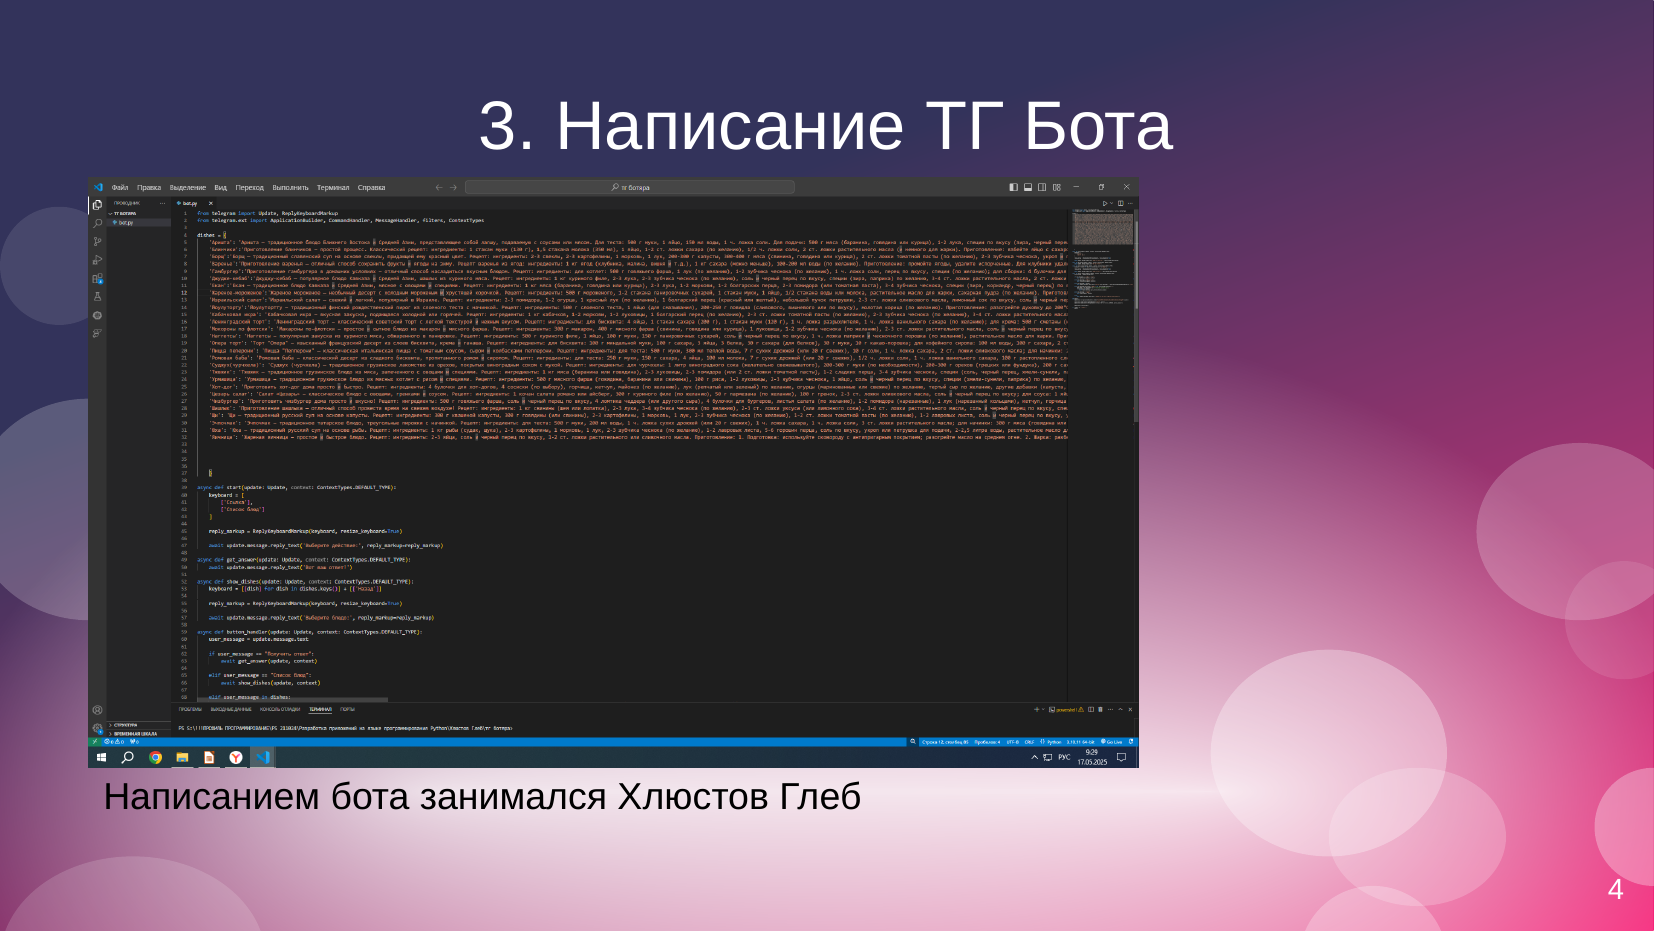

# 3. Написание ТГ Бота
Написанием бота занимался Хлюстов Глеб